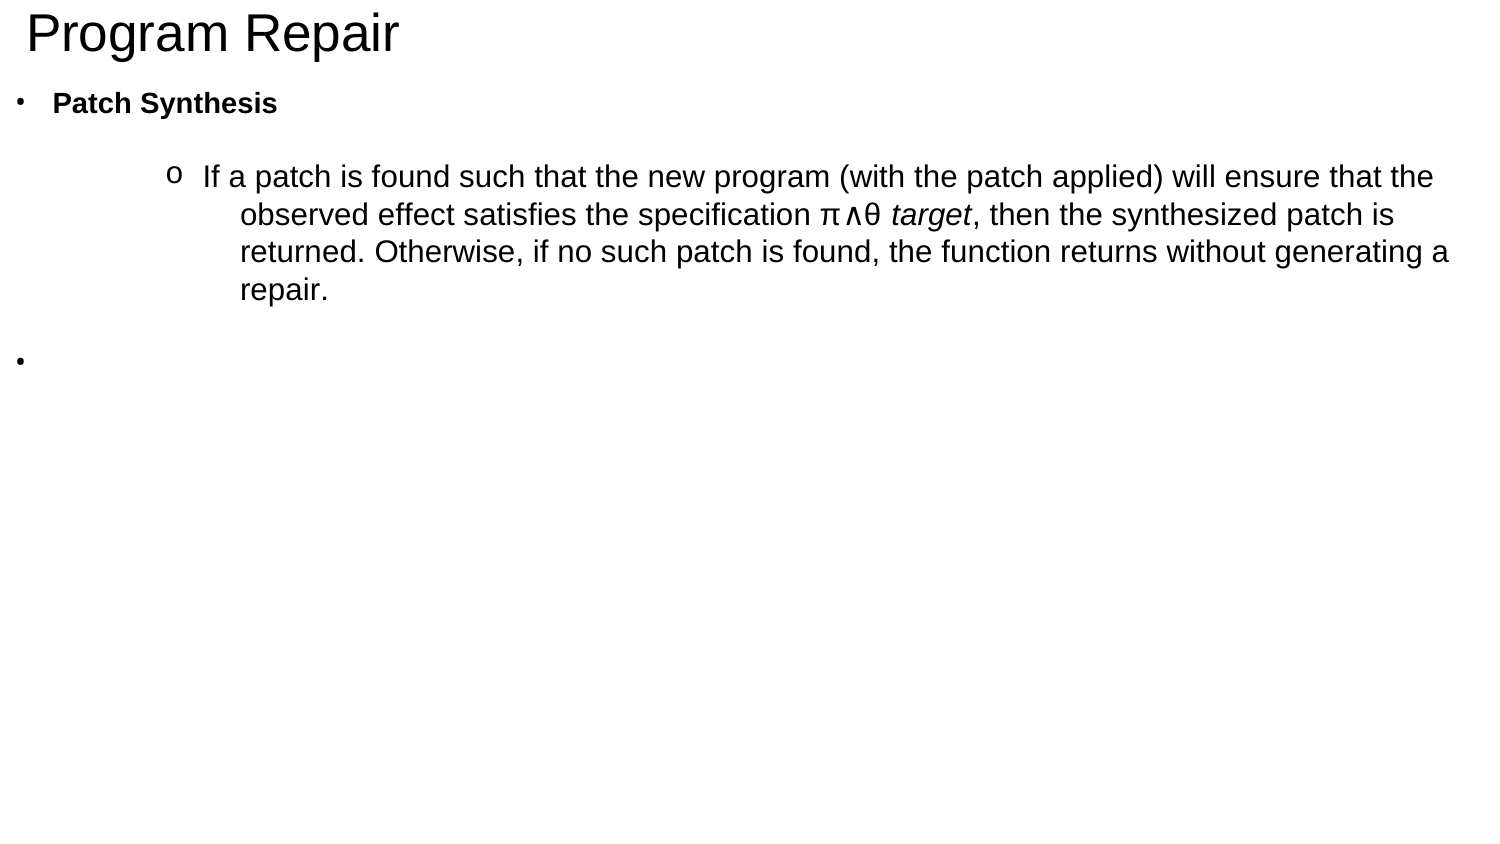

# Program Repair
Patch Synthesis
If a patch is found such that the new program (with the patch applied) will ensure that the observed effect satisfies the specification π∧θ target, then the synthesized patch is returned. Otherwise, if no such patch is found, the function returns without generating a repair.